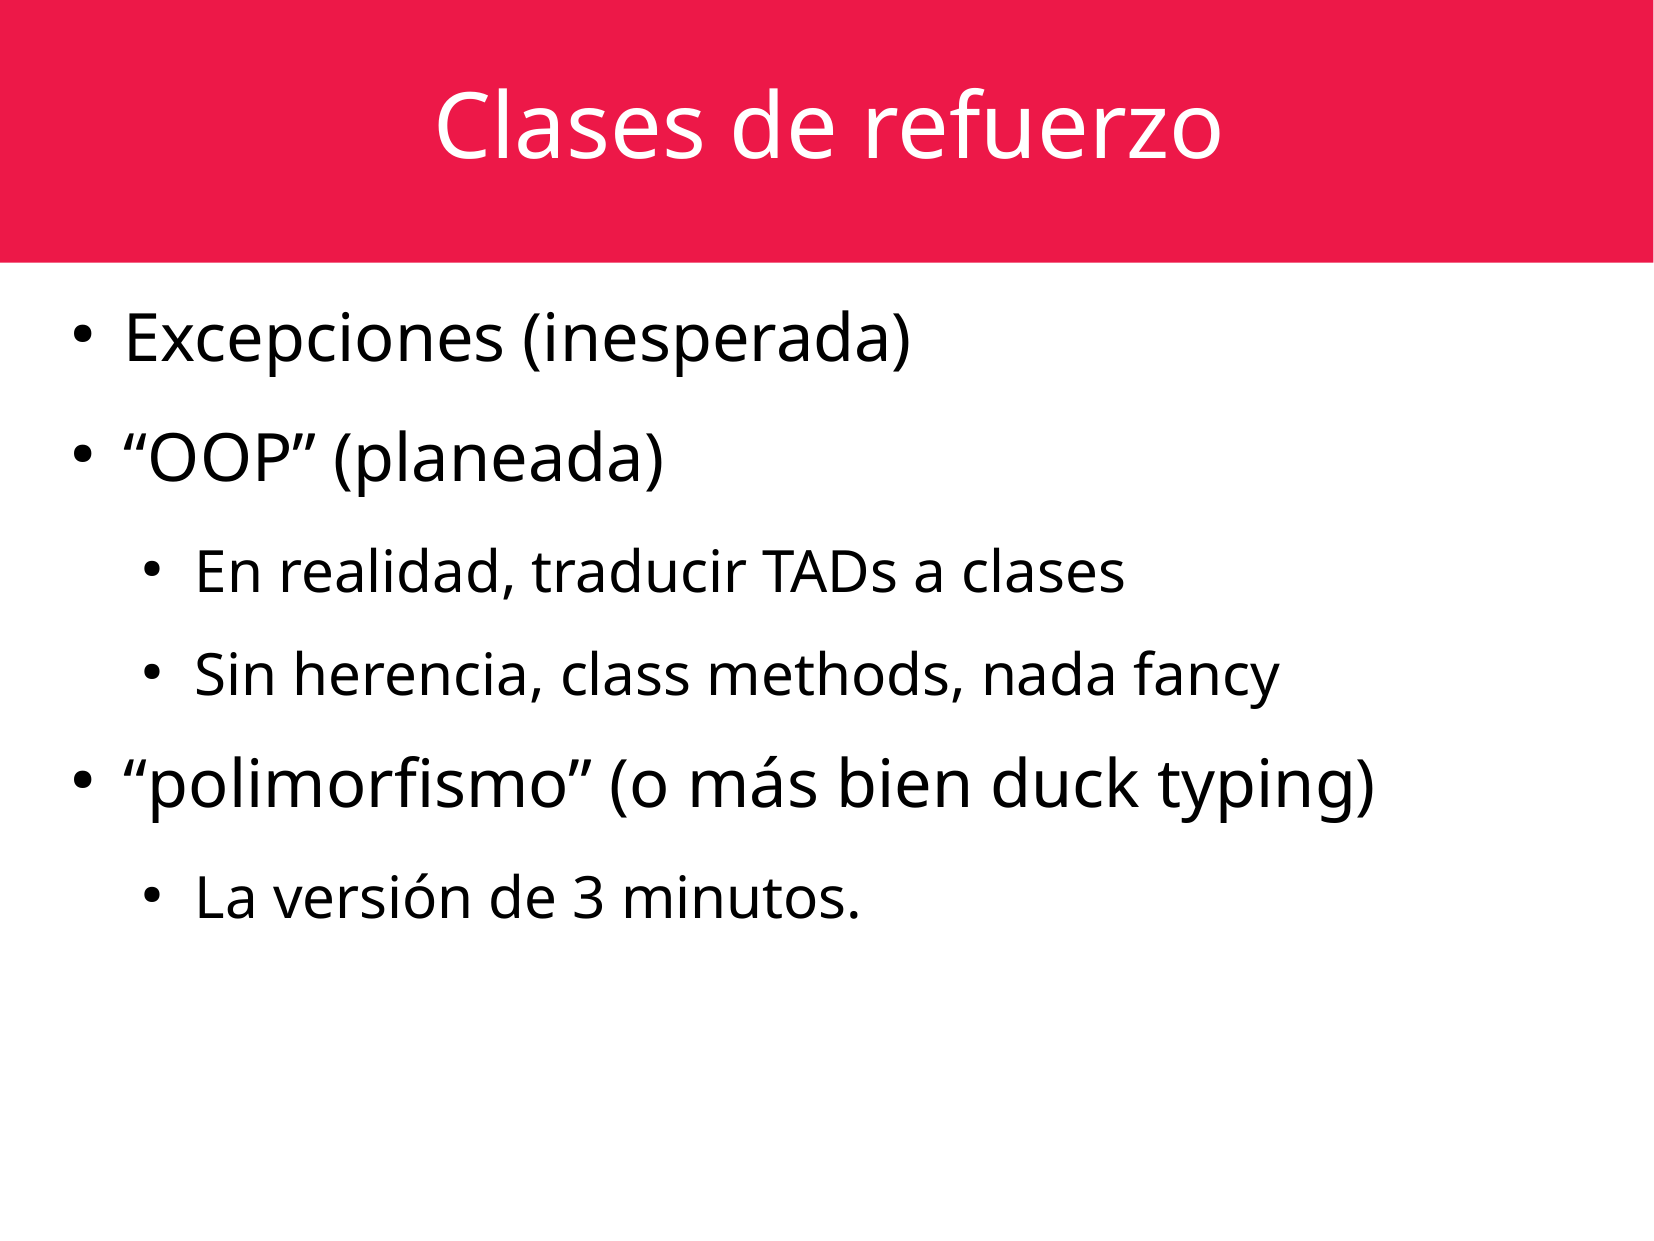

# Clases de refuerzo
Excepciones (inesperada)
“OOP” (planeada)
En realidad, traducir TADs a clases
Sin herencia, class methods, nada fancy
“polimorfismo” (o más bien duck typing)
La versión de 3 minutos.